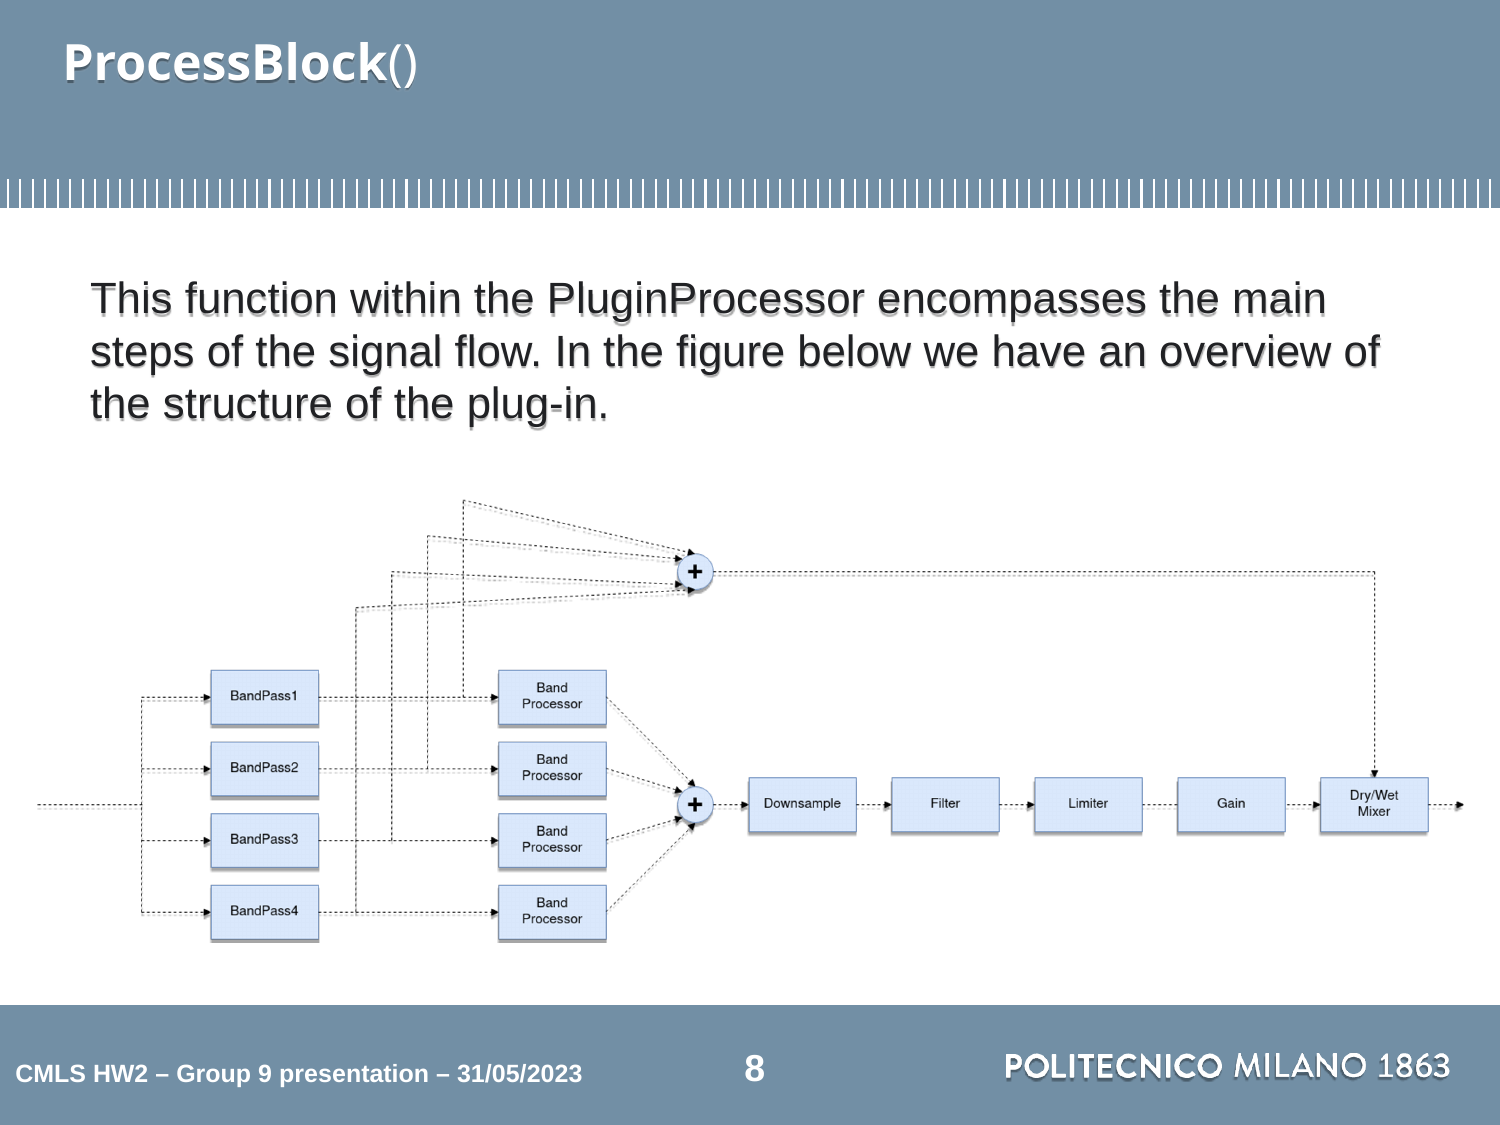

# ProcessBlock()
This function within the PluginProcessor encompasses the main steps of the signal flow. In the figure below we have an overview of the structure of the plug-in.
8
CMLS HW2 – Group 9 presentation – 31/05/2023